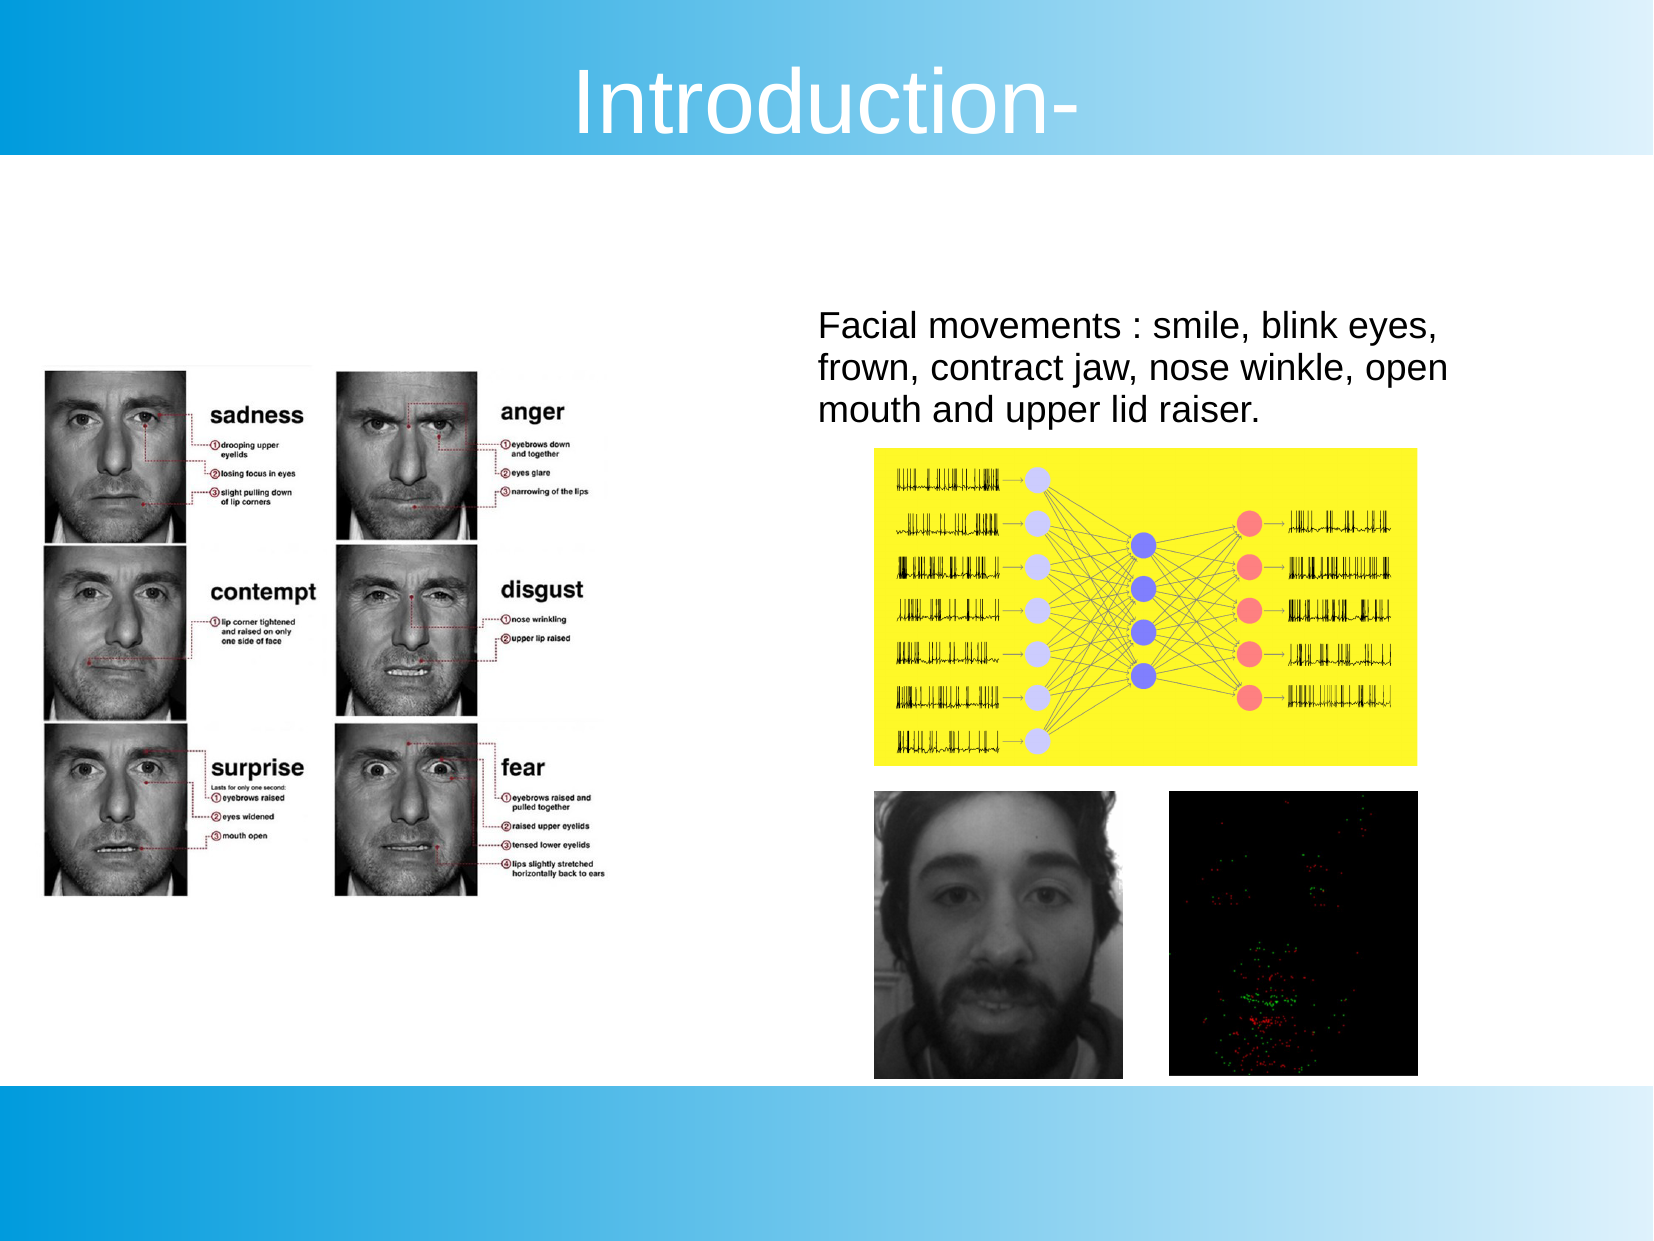

# Introduction-
Facial movements : smile, blink eyes, frown, contract jaw, nose winkle, open mouth and upper lid raiser.